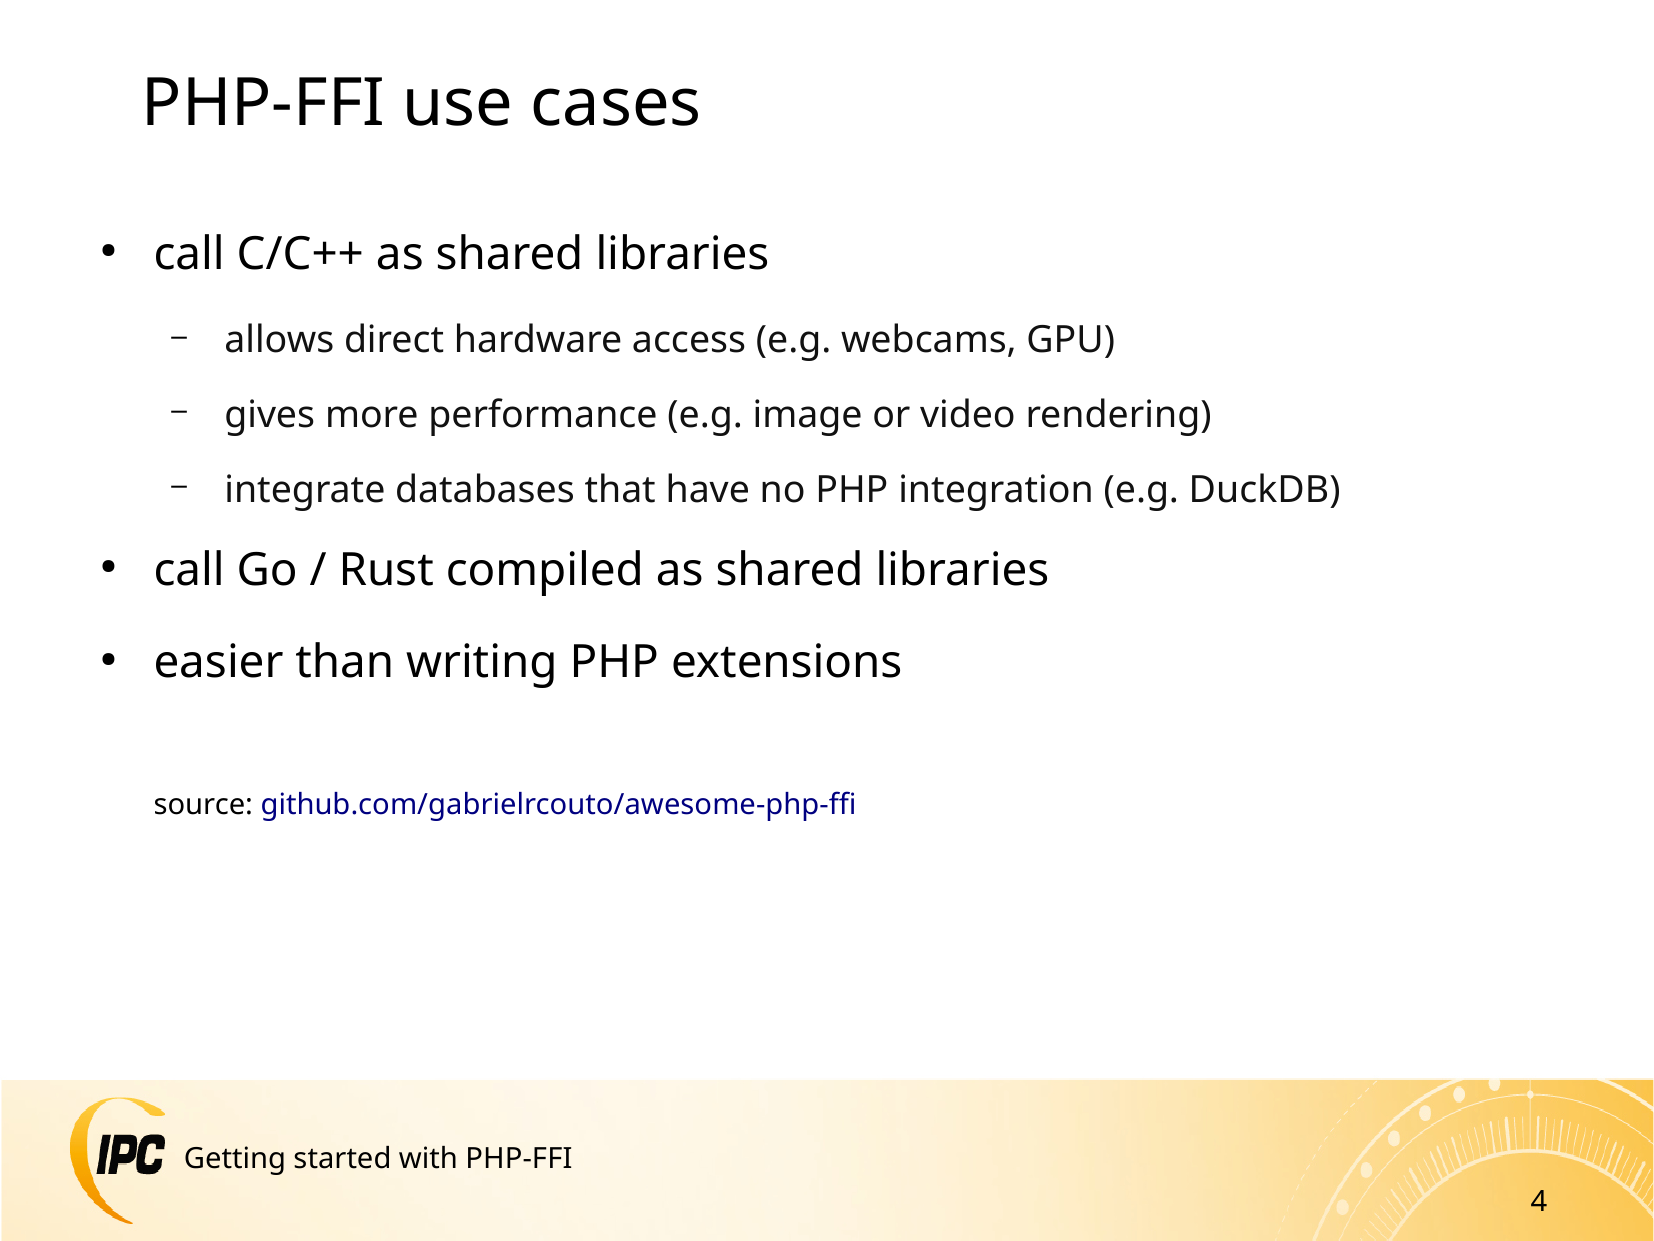

# PHP-FFI use cases
call C/C++ as shared libraries
allows direct hardware access (e.g. webcams, GPU)
gives more performance (e.g. image or video rendering)
integrate databases that have no PHP integration (e.g. DuckDB)
call Go / Rust compiled as shared libraries
easier than writing PHP extensions
source: github.com/gabrielrcouto/awesome-php-ffi
4